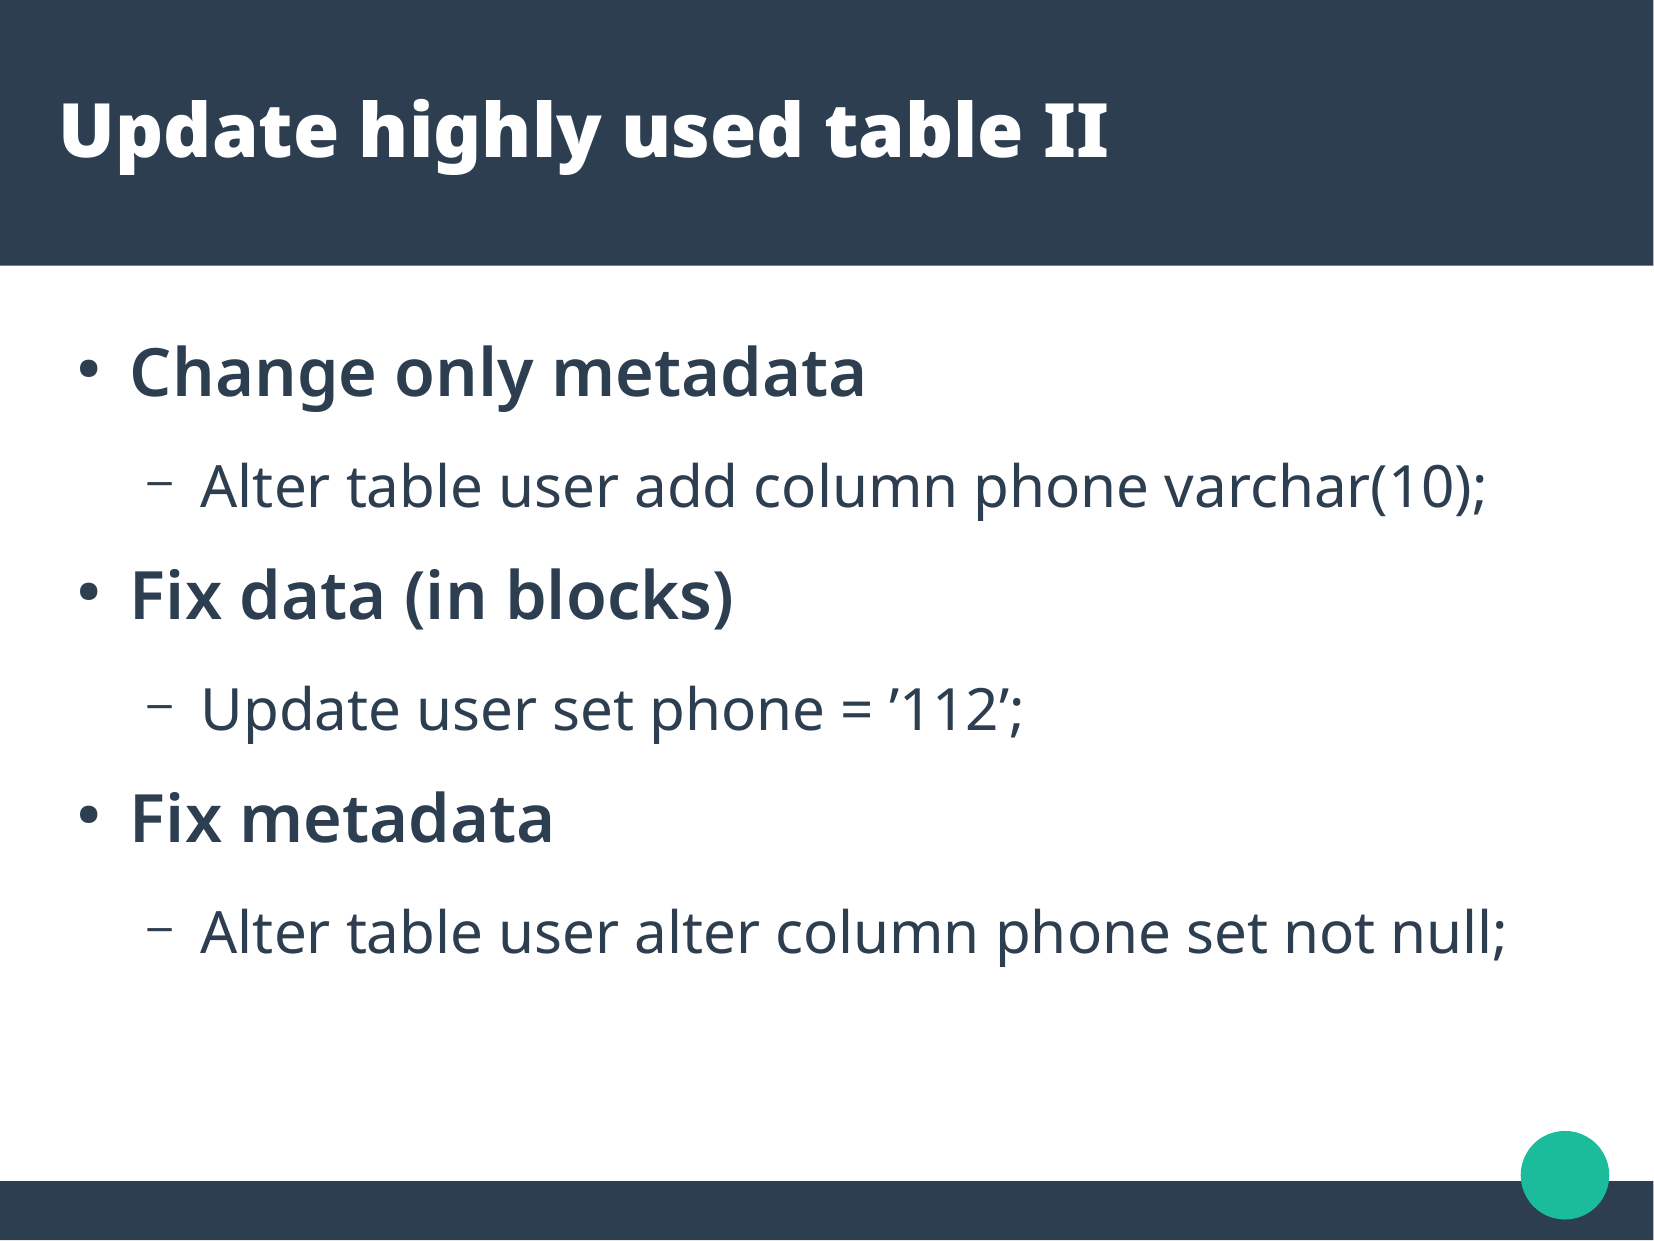

# Update highly used table II
Change only metadata
Alter table user add column phone varchar(10);
Fix data (in blocks)
Update user set phone = ’112’;
Fix metadata
Alter table user alter column phone set not null;